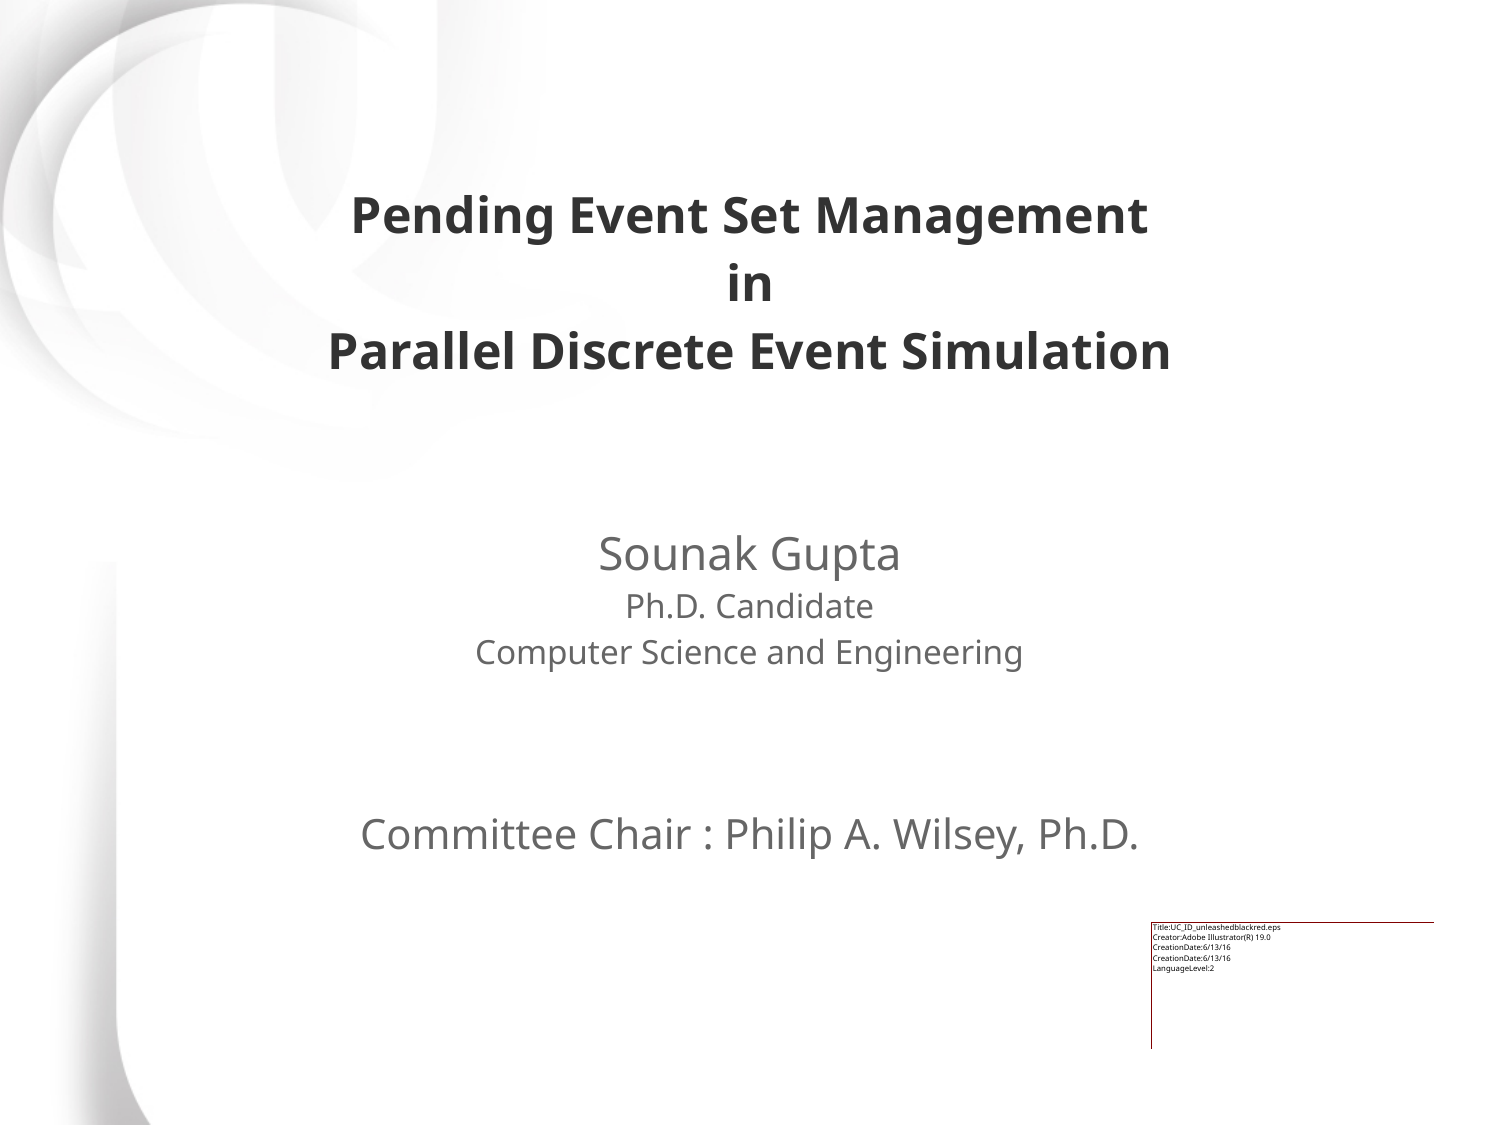

Pending Event Set Management
in
Parallel Discrete Event Simulation
Sounak Gupta
Ph.D. Candidate
Computer Science and Engineering
Committee Chair : Philip A. Wilsey, Ph.D.